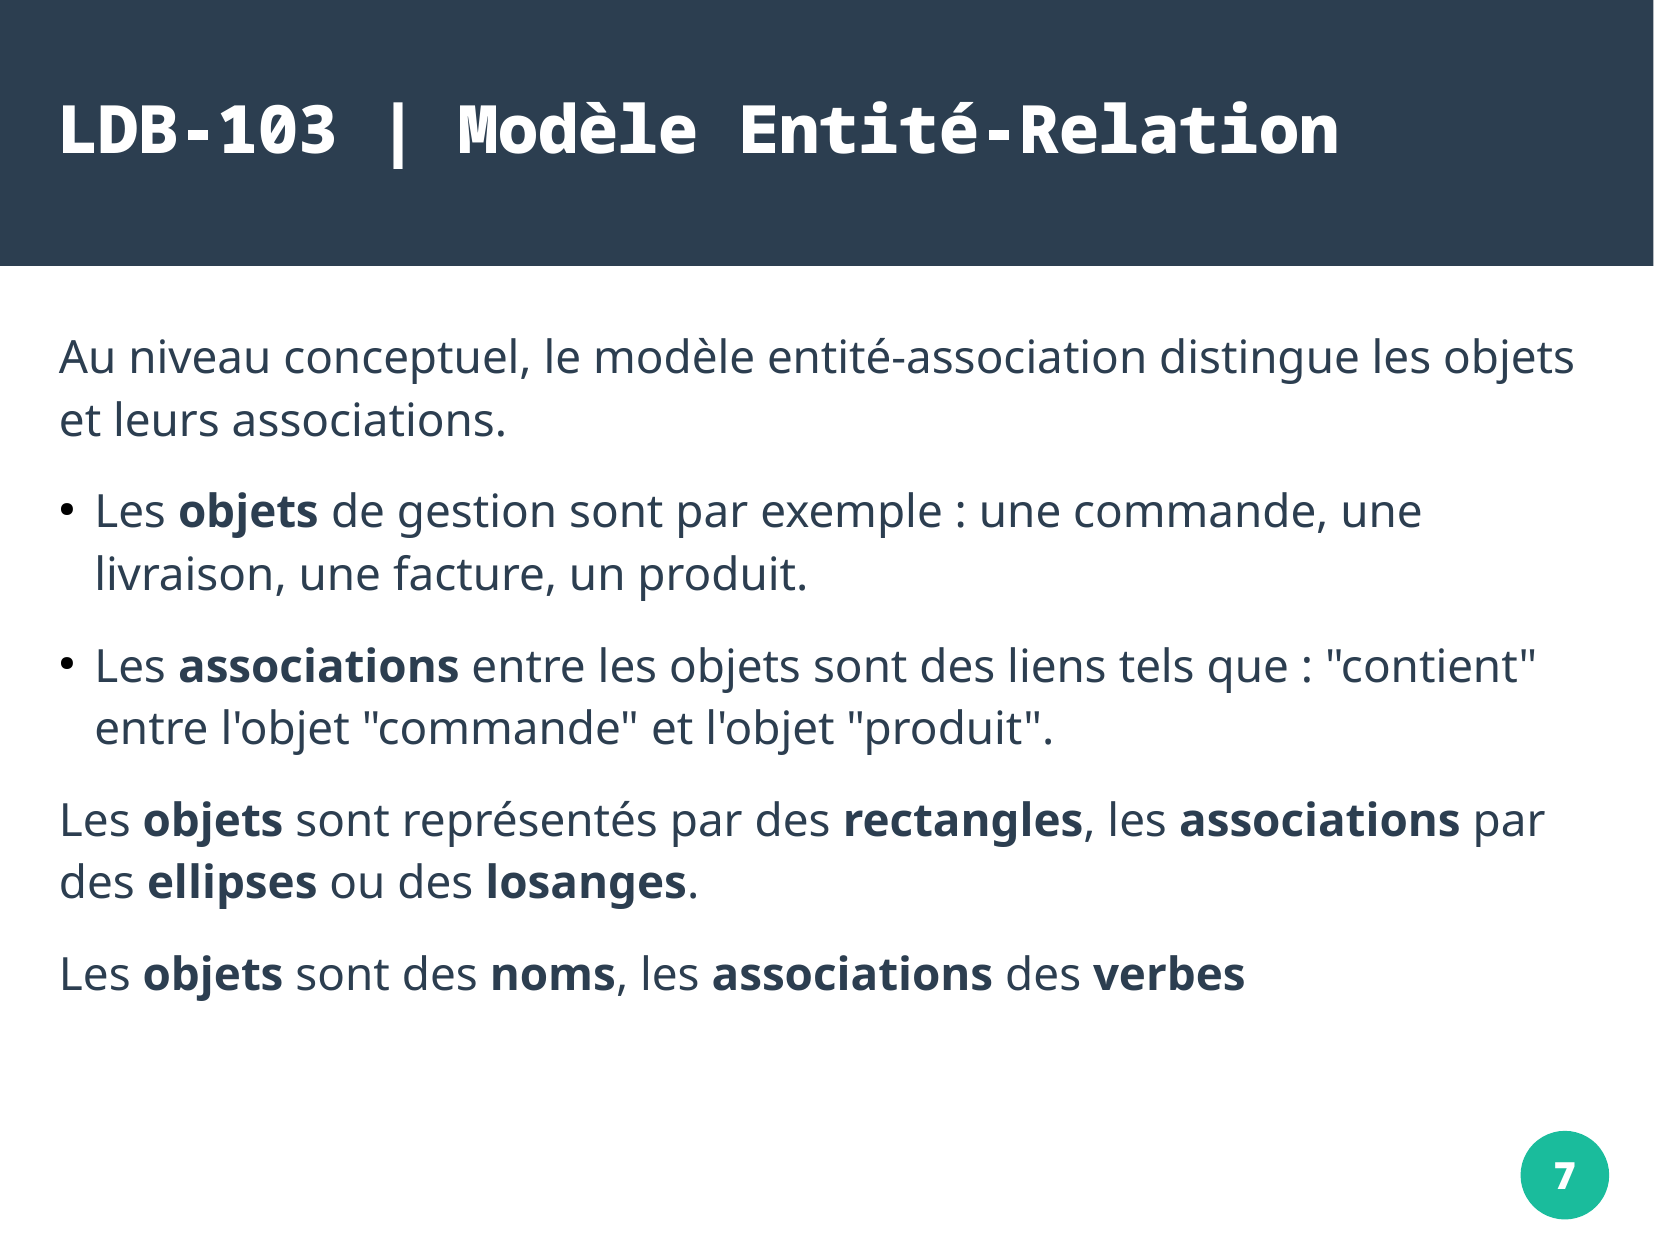

# LDB-103 | Modèle Entité-Relation
Au niveau conceptuel, le modèle entité-association distingue les objets et leurs associations.
Les objets de gestion sont par exemple : une commande, une livraison, une facture, un produit.
Les associations entre les objets sont des liens tels que : "contient" entre l'objet "commande" et l'objet "produit".
Les objets sont représentés par des rectangles, les associations par des ellipses ou des losanges.
Les objets sont des noms, les associations des verbes
7